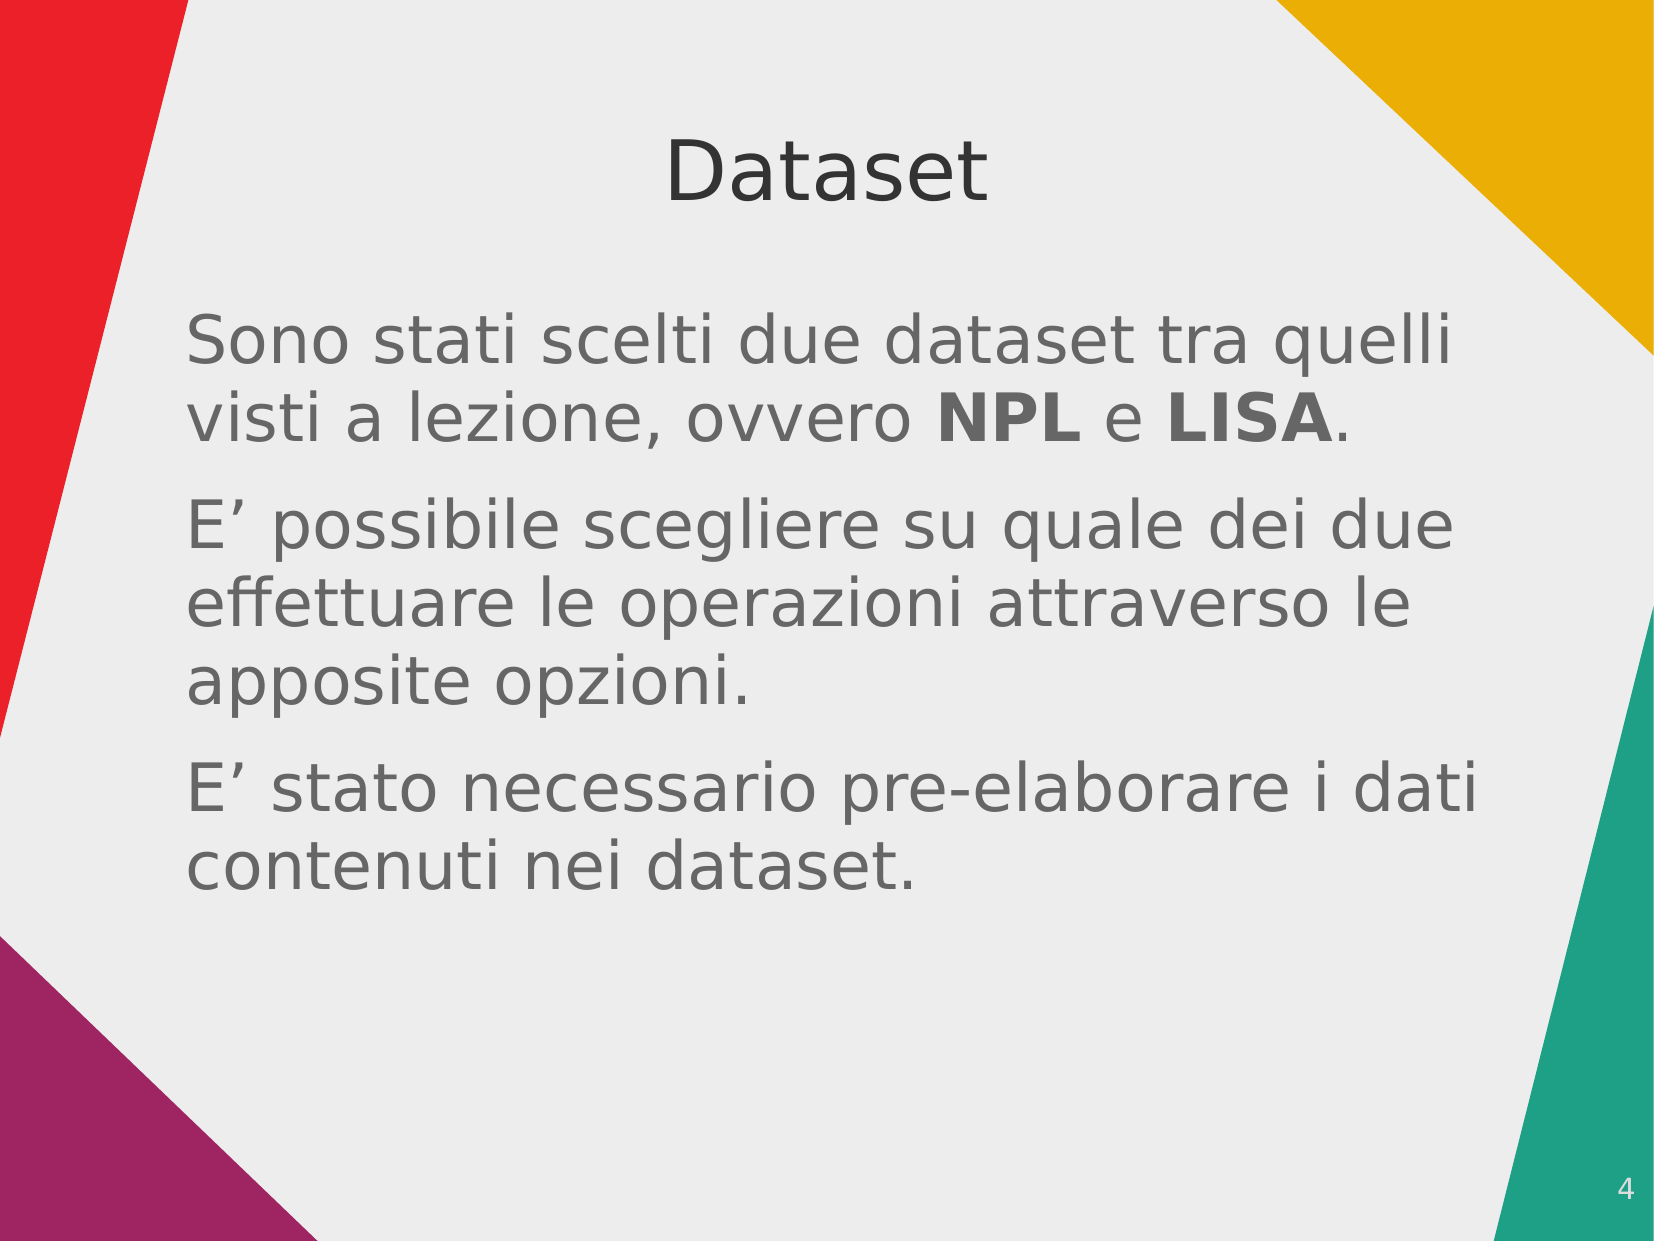

# Dataset
Sono stati scelti due dataset tra quelli visti a lezione, ovvero NPL e LISA.
E’ possibile scegliere su quale dei due effettuare le operazioni attraverso le apposite opzioni.
E’ stato necessario pre-elaborare i dati contenuti nei dataset.
4